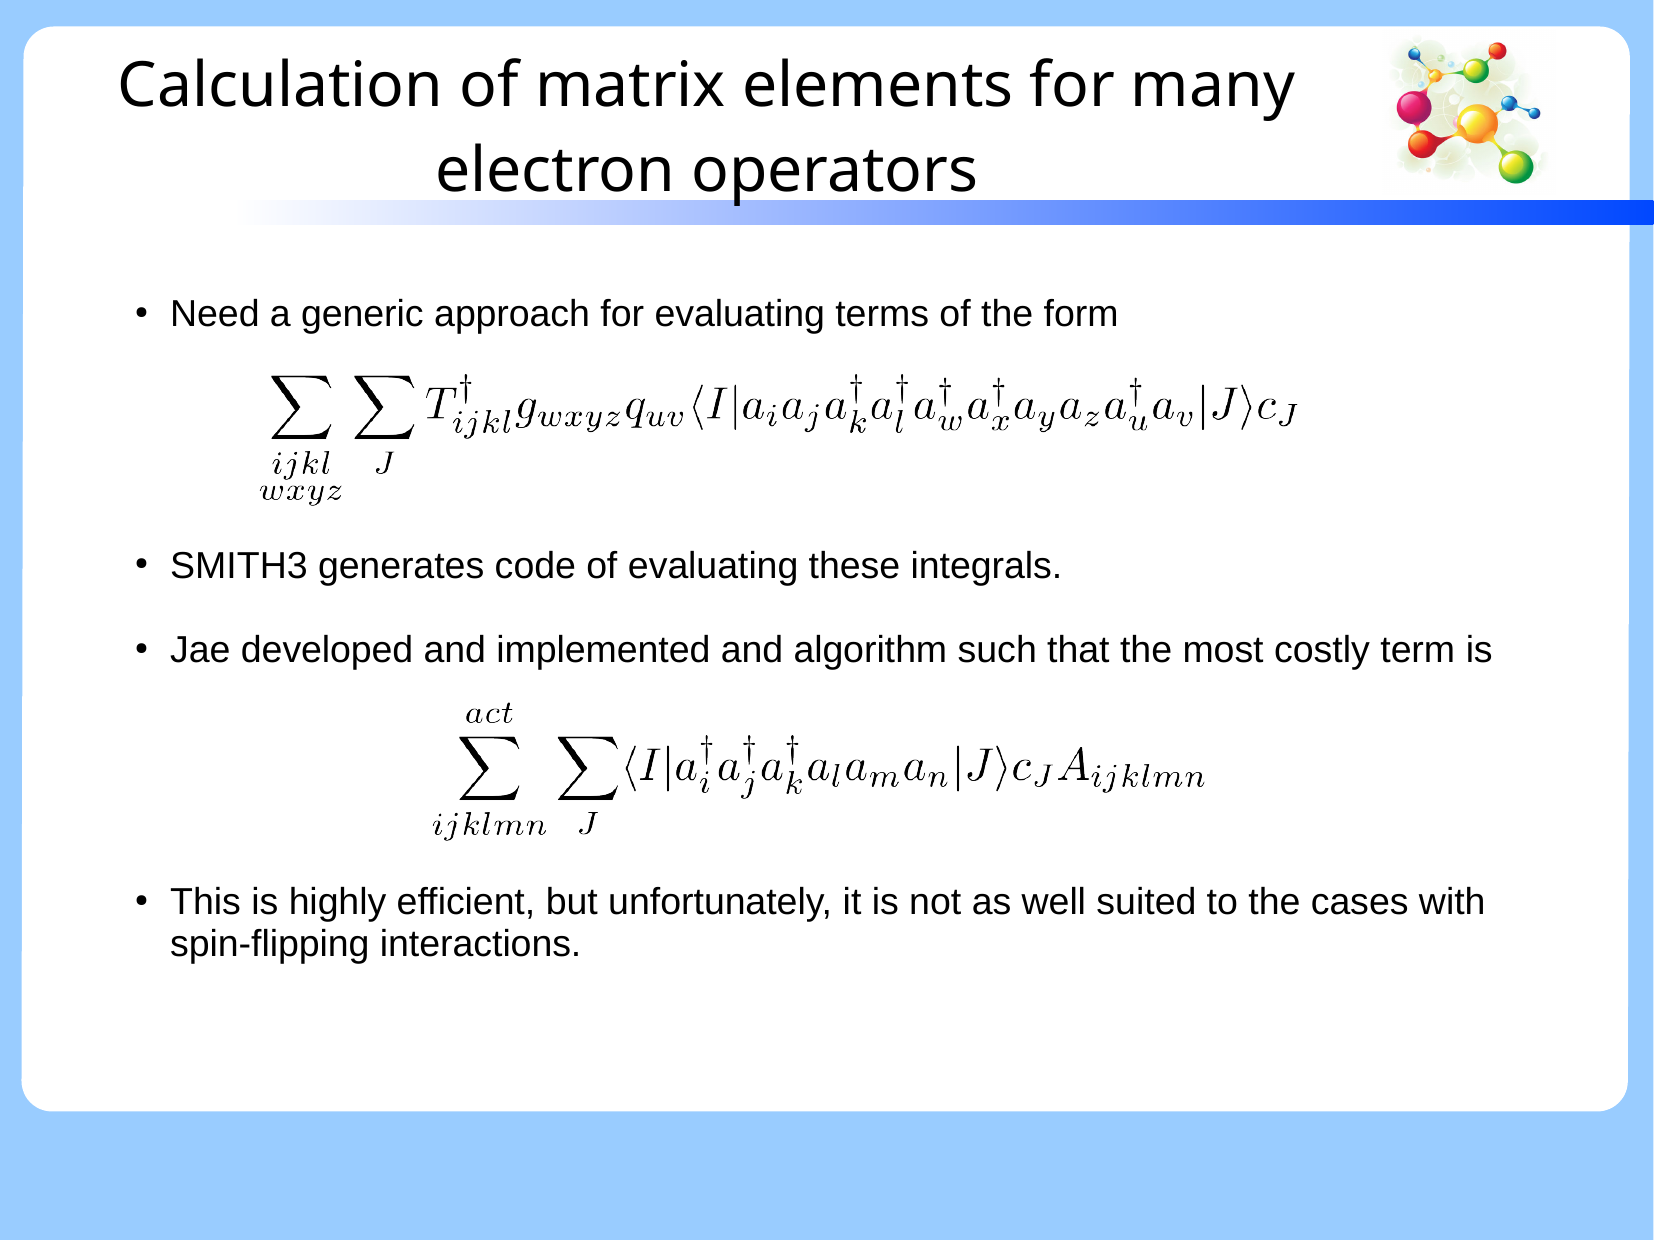

# Calculation of matrix elements for many electron operators
Need a generic approach for evaluating terms of the form
SMITH3 generates code of evaluating these integrals.
Jae developed and implemented and algorithm such that the most costly term is
This is highly efficient, but unfortunately, it is not as well suited to the cases with spin-flipping interactions.